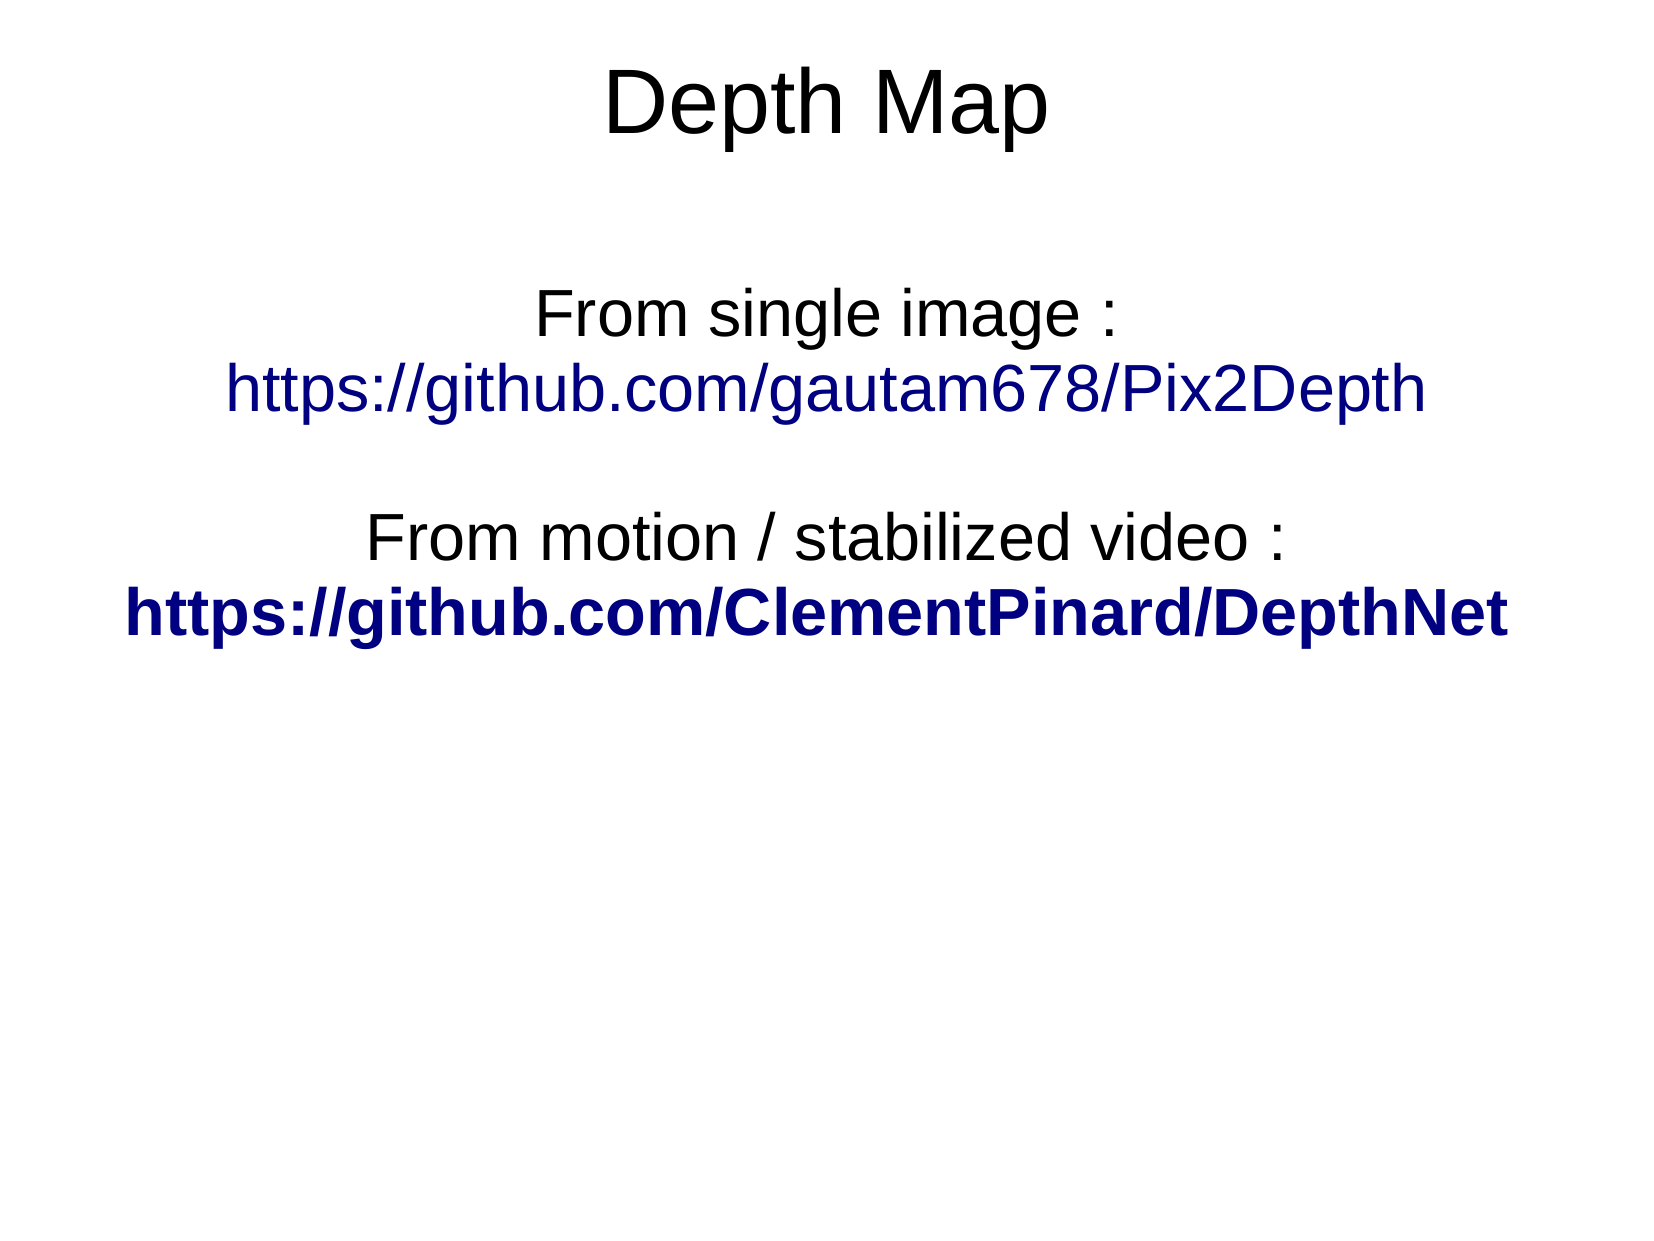

From single image :
https://github.com/gautam678/Pix2Depth
From motion / stabilized video :
https://github.com/ClementPinard/DepthNet
# Depth Map